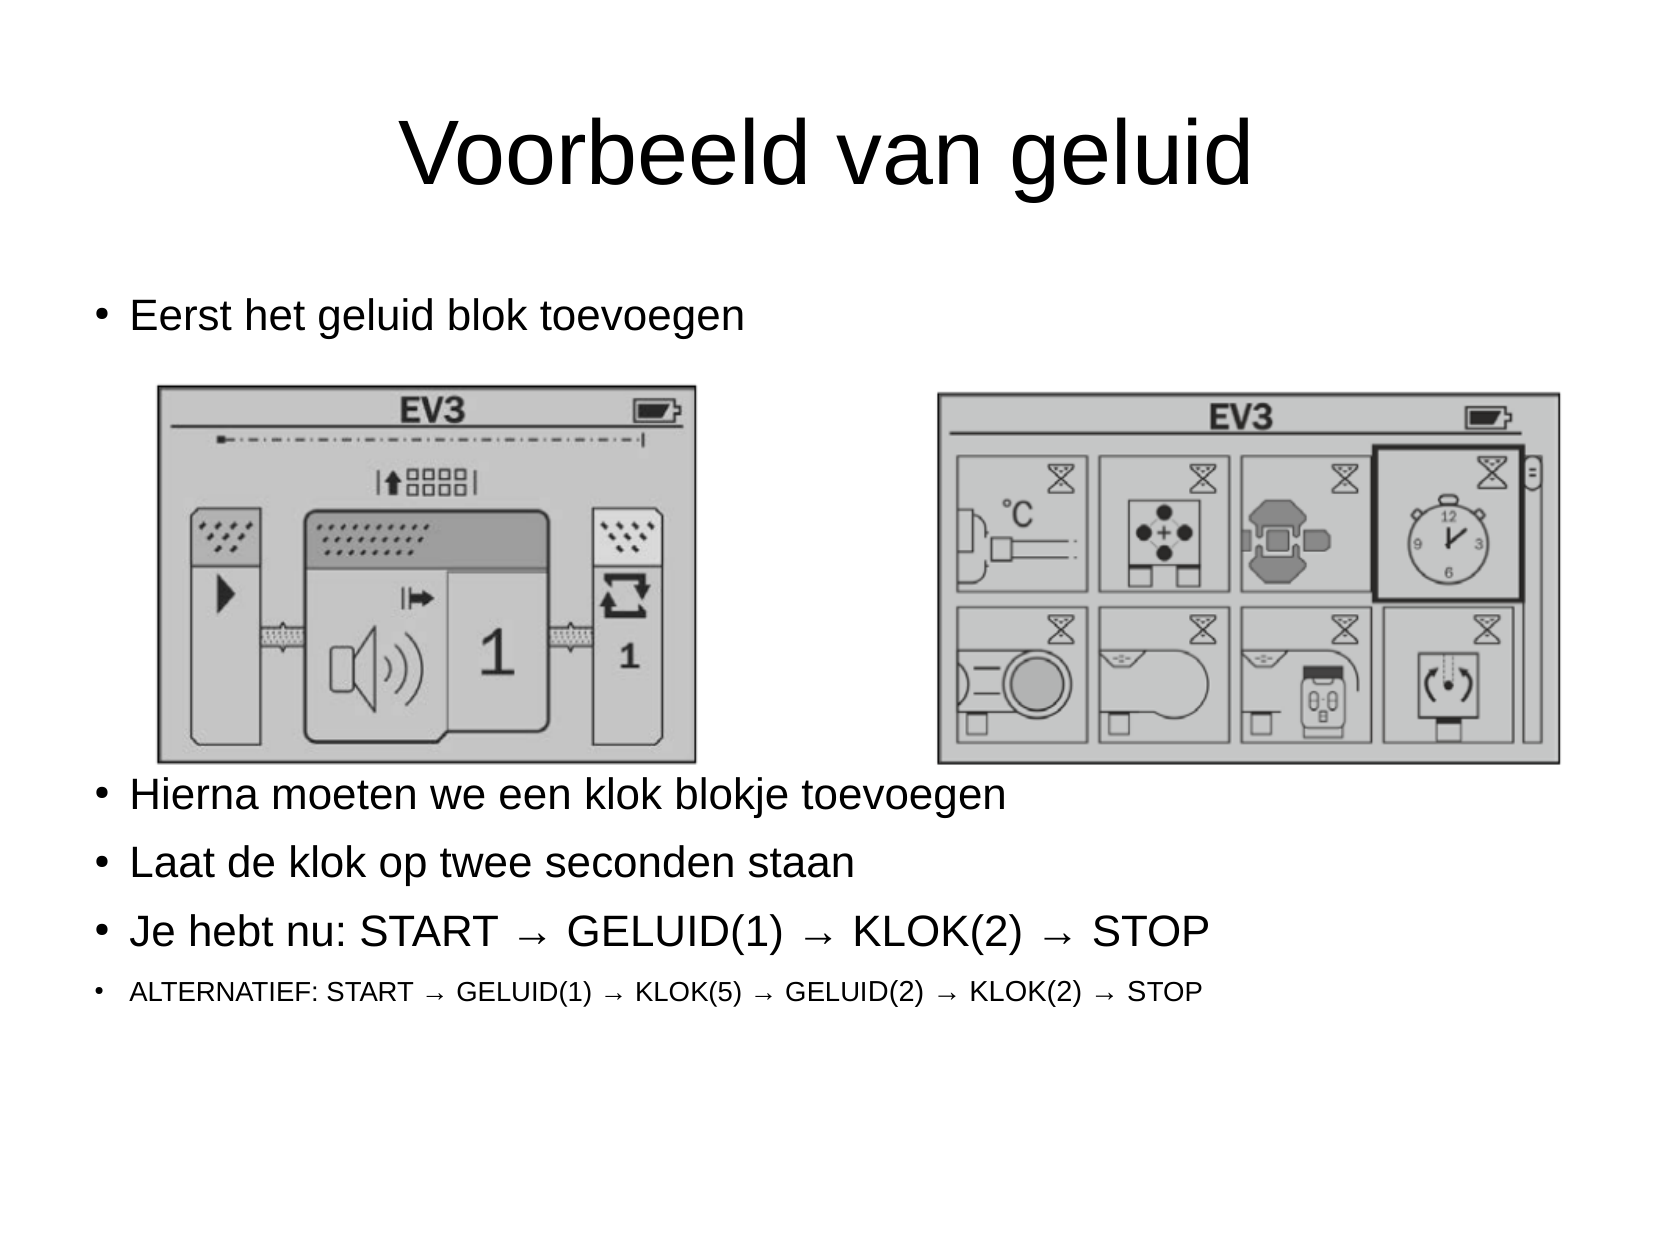

# Voorbeeld van geluid
Eerst het geluid blok toevoegen
Hierna moeten we een klok blokje toevoegen
Laat de klok op twee seconden staan
Je hebt nu: START → GELUID(1) → KLOK(2) → STOP
ALTERNATIEF: START → GELUID(1) → KLOK(5) → GELUID(2) → KLOK(2) → STOP